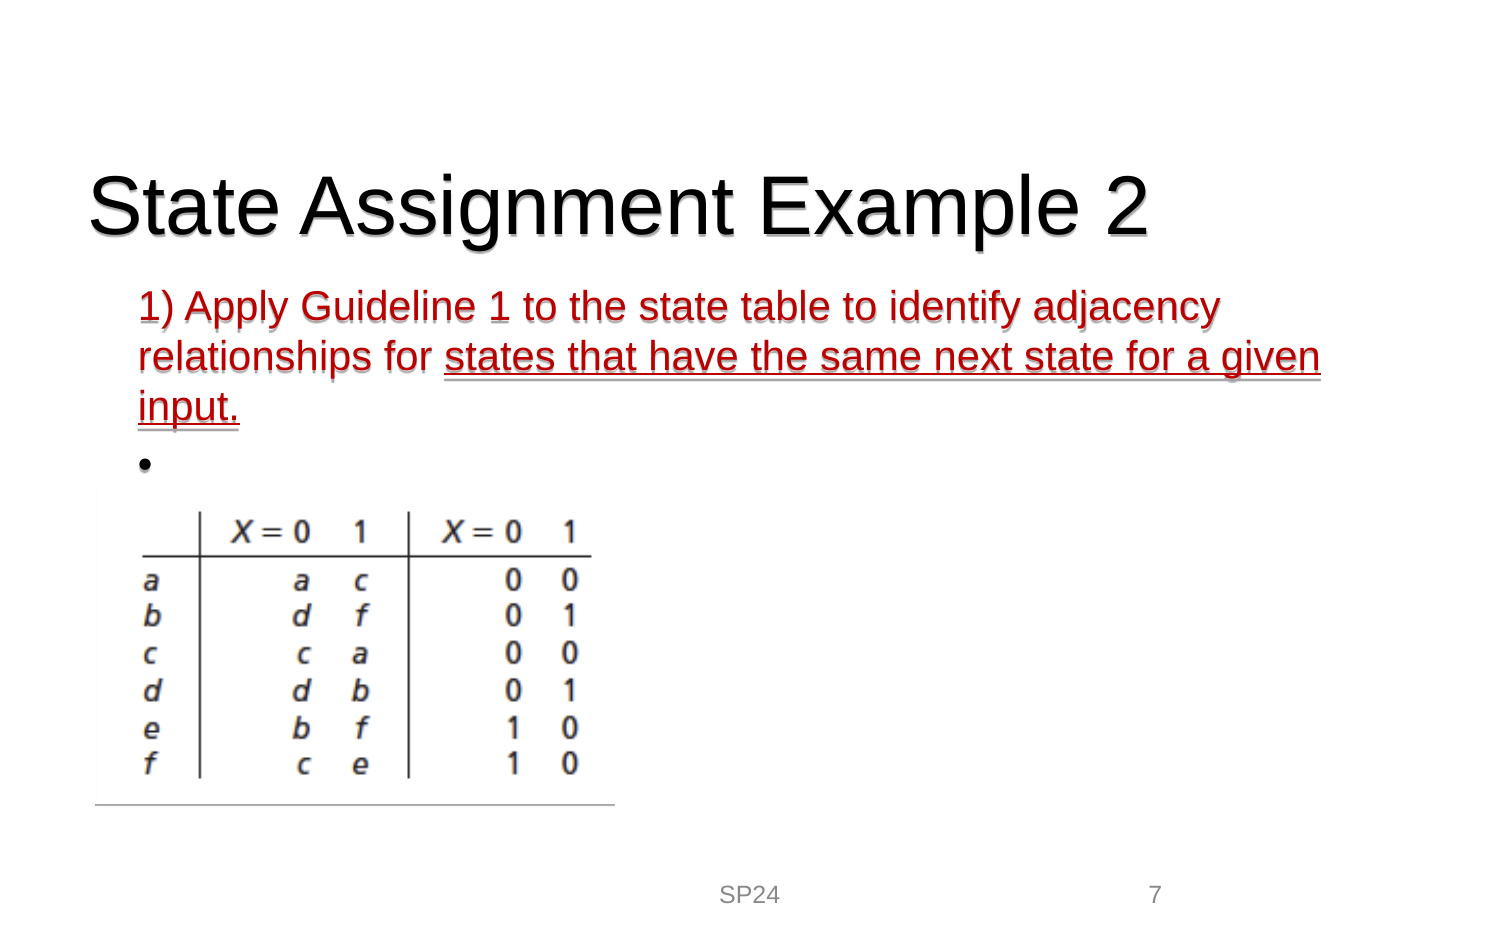

# State Assignment Example 2
1) Apply Guideline 1 to the state table to identify adjacency relationships for states that have the same next state for a given input.
SP24